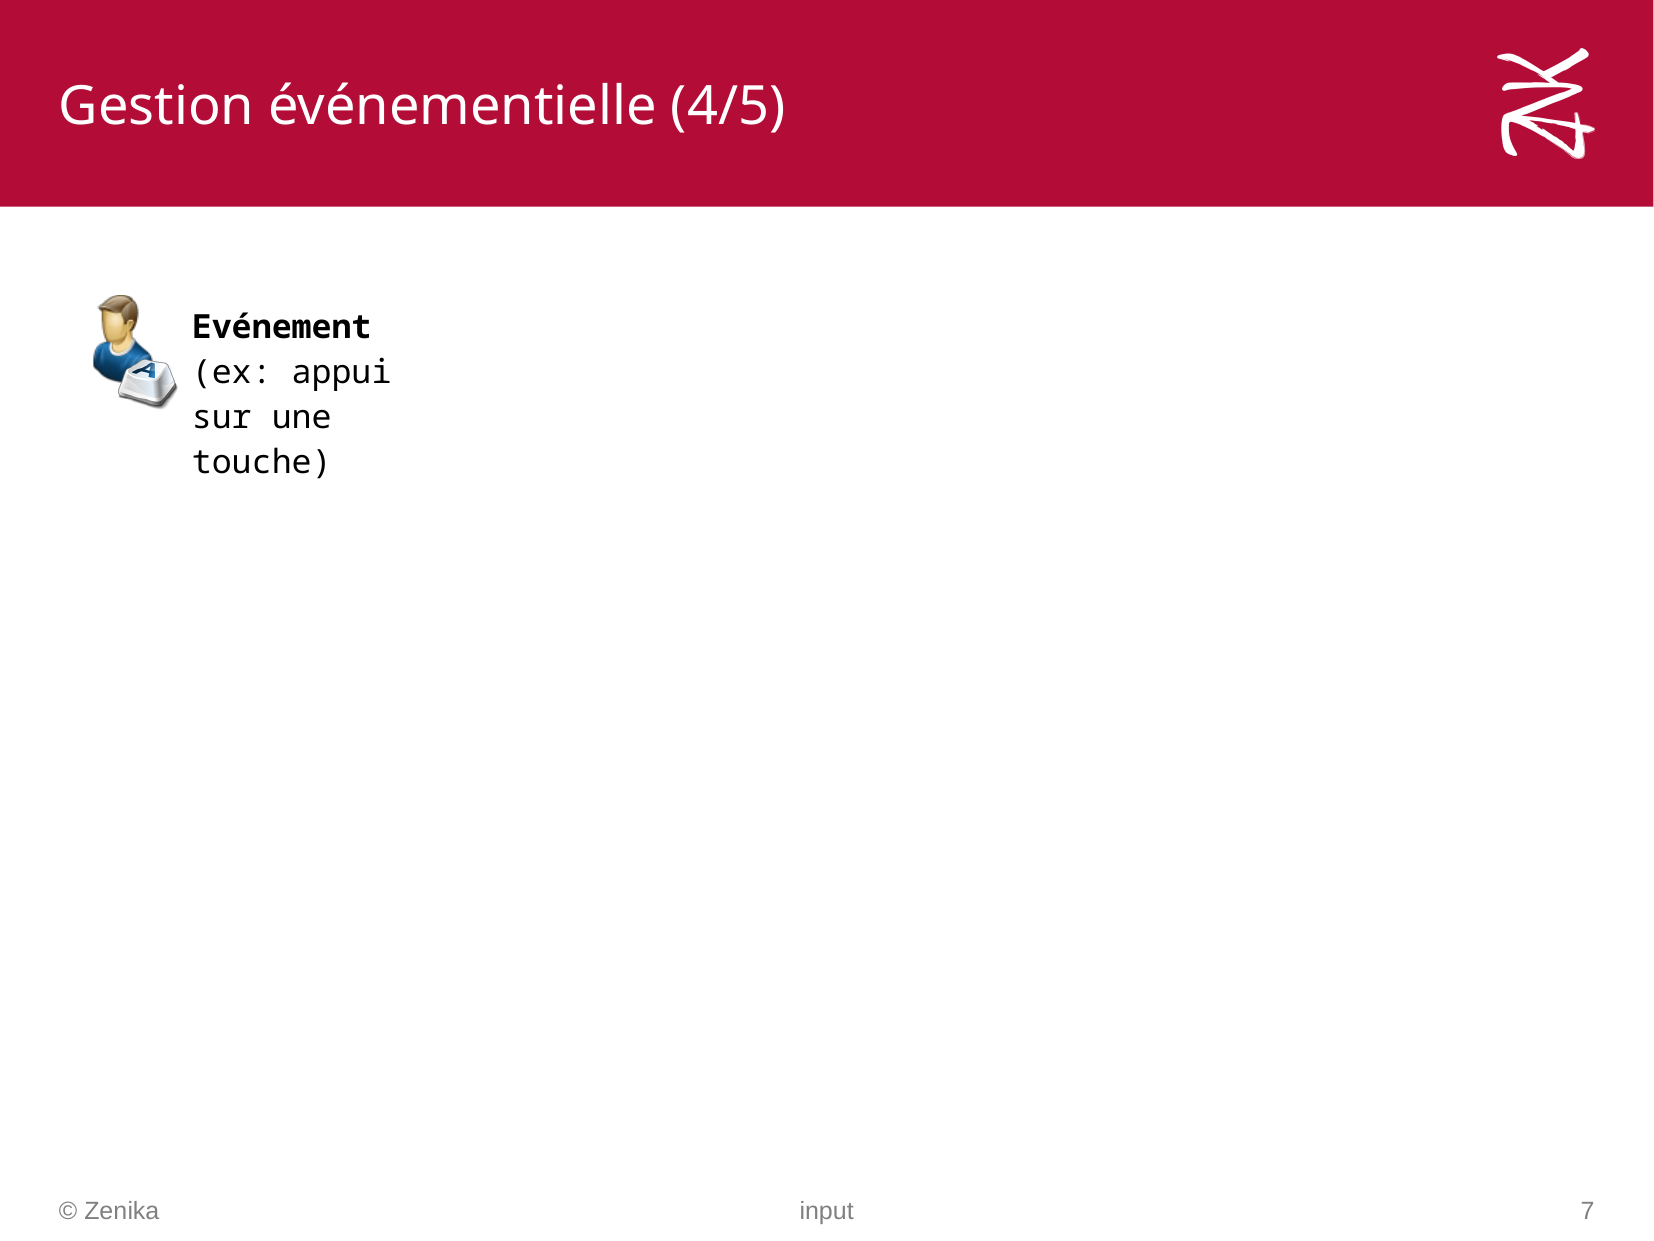

# Gestion événementielle (4/5)
Evénement
(ex: appui sur une touche)